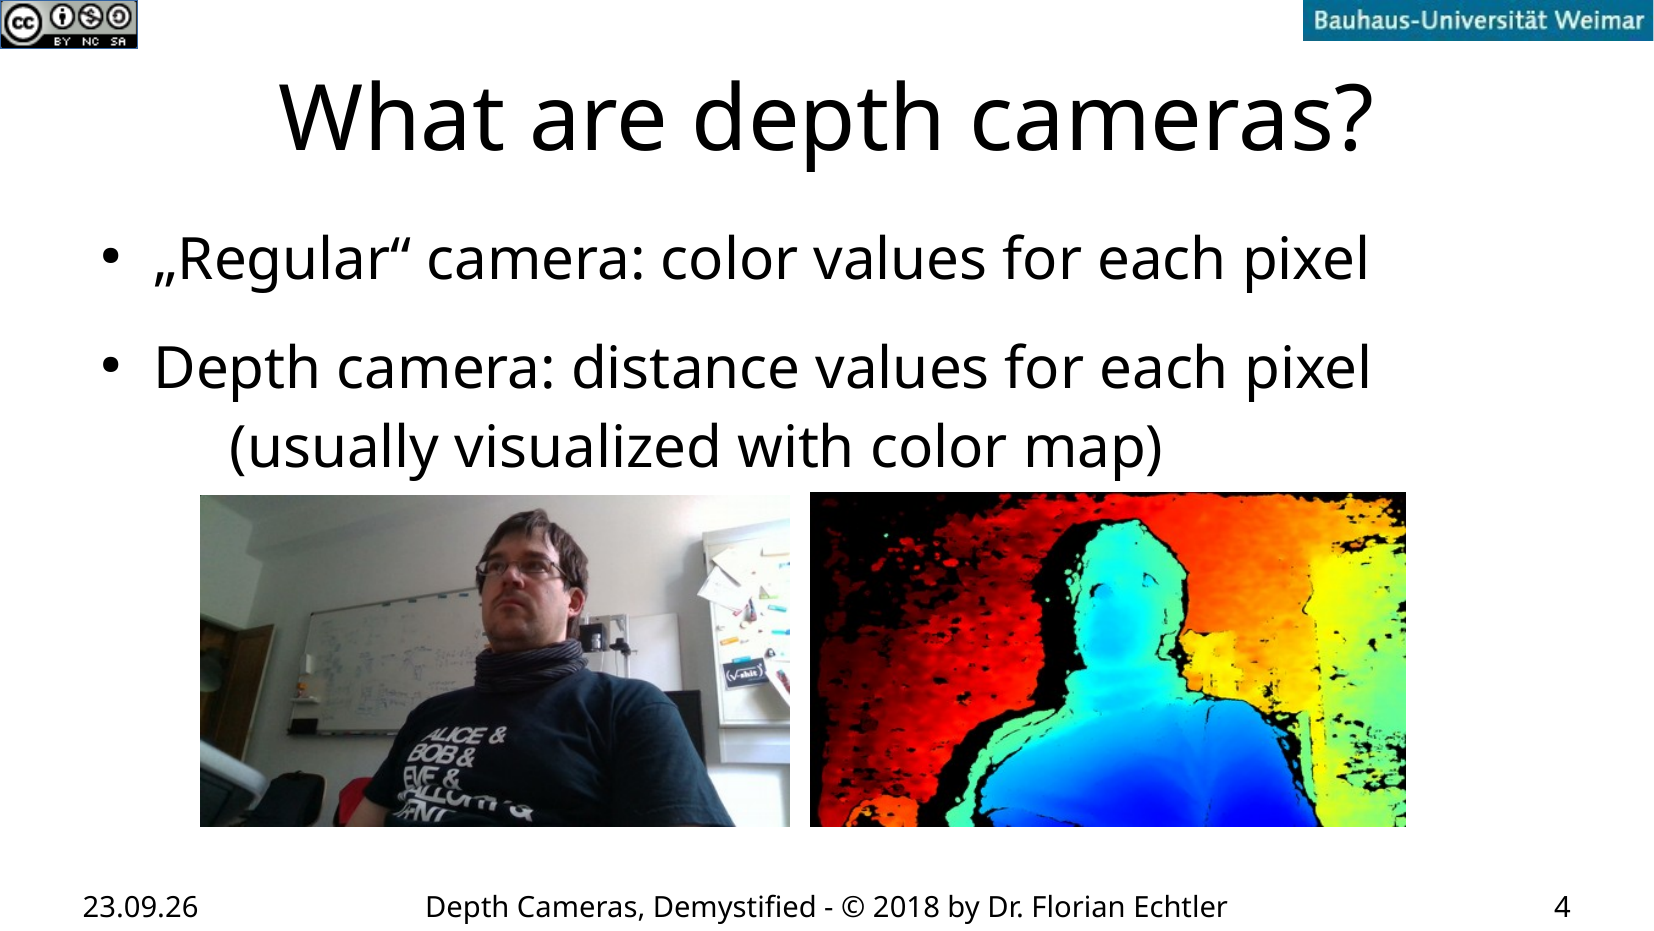

# What are depth cameras?
„Regular“ camera: color values for each pixel
Depth camera: distance values for each pixel (usually visualized with color map)
Depth Cameras, Demystified - © 2018 by Dr. Florian Echtler
4